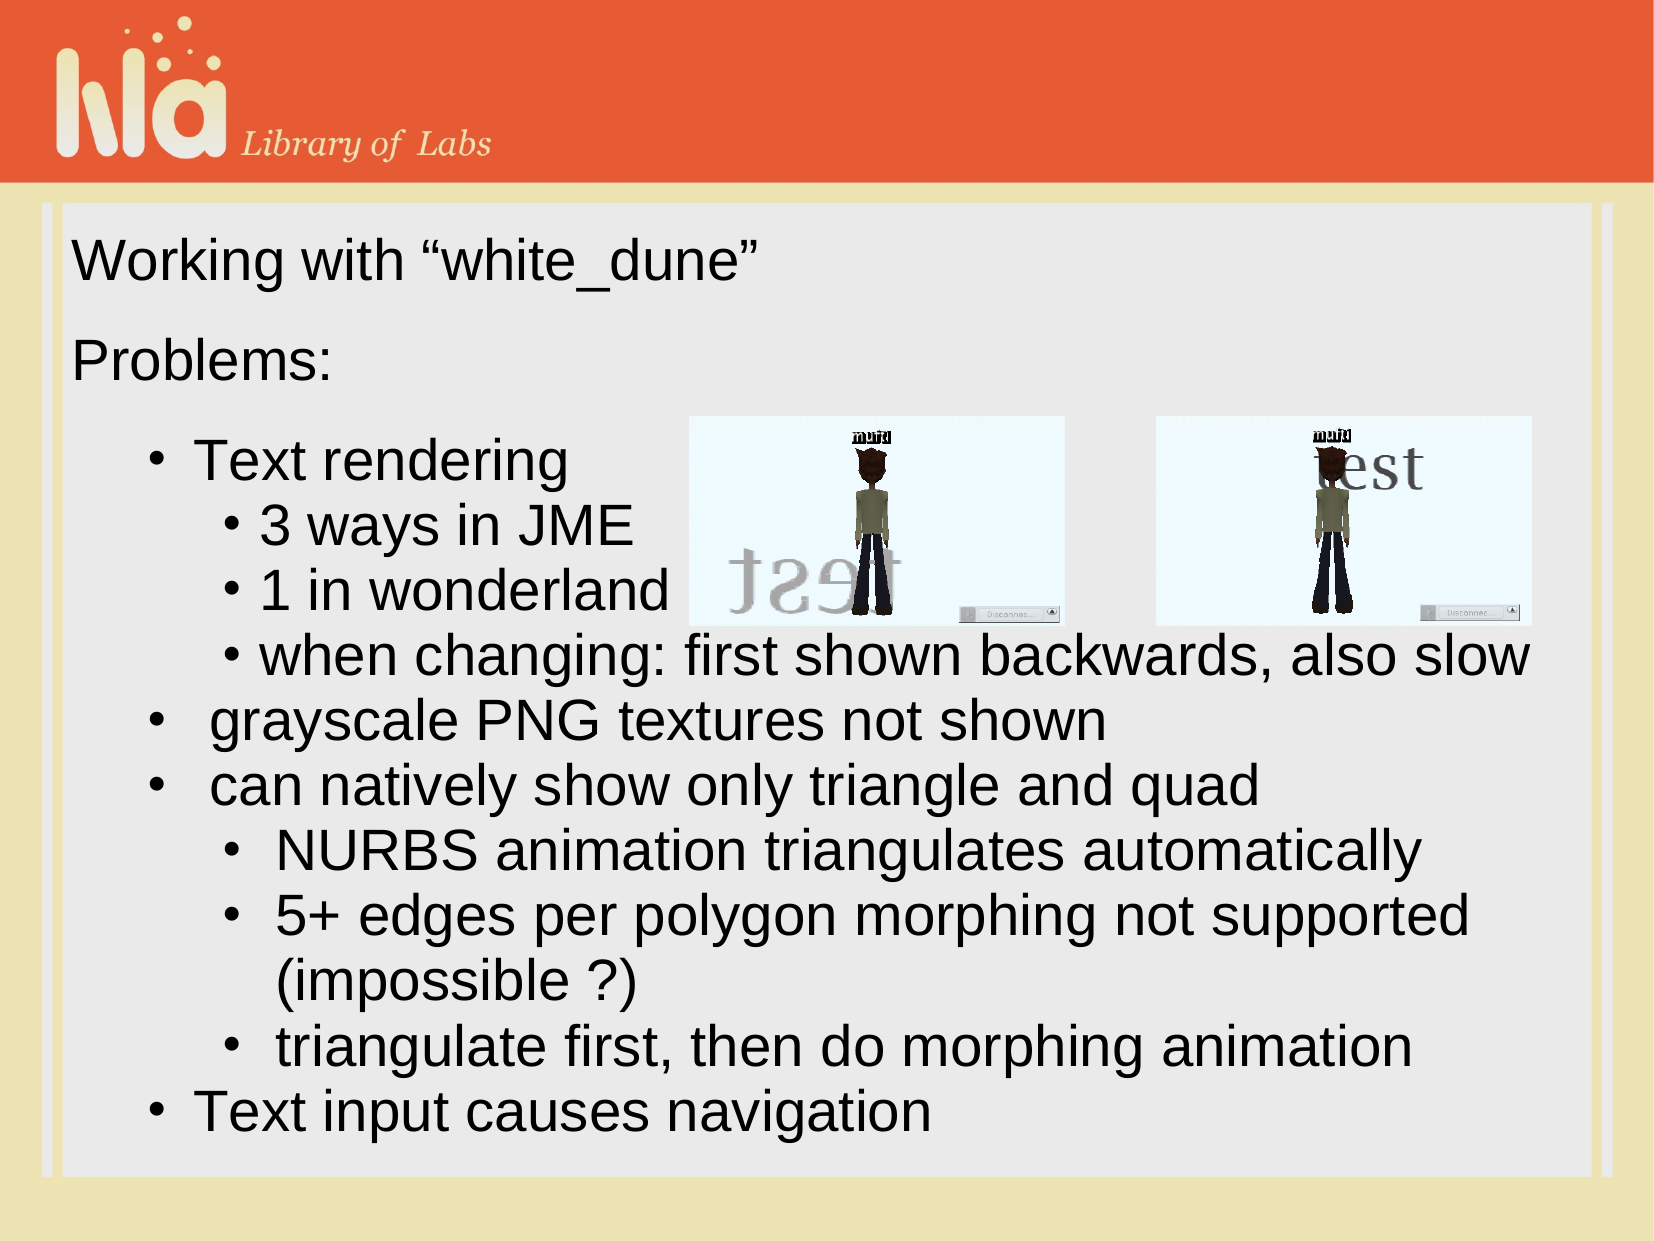

Working with “white_dune”
Problems:
Text rendering
3 ways in JME
1 in wonderland
when changing: first shown backwards, also slow
 grayscale PNG textures not shown
 can natively show only triangle and quad
 NURBS animation triangulates automatically
 5+ edges per polygon morphing not supported
 (impossible ?)
 triangulate first, then do morphing animation
Text input causes navigation